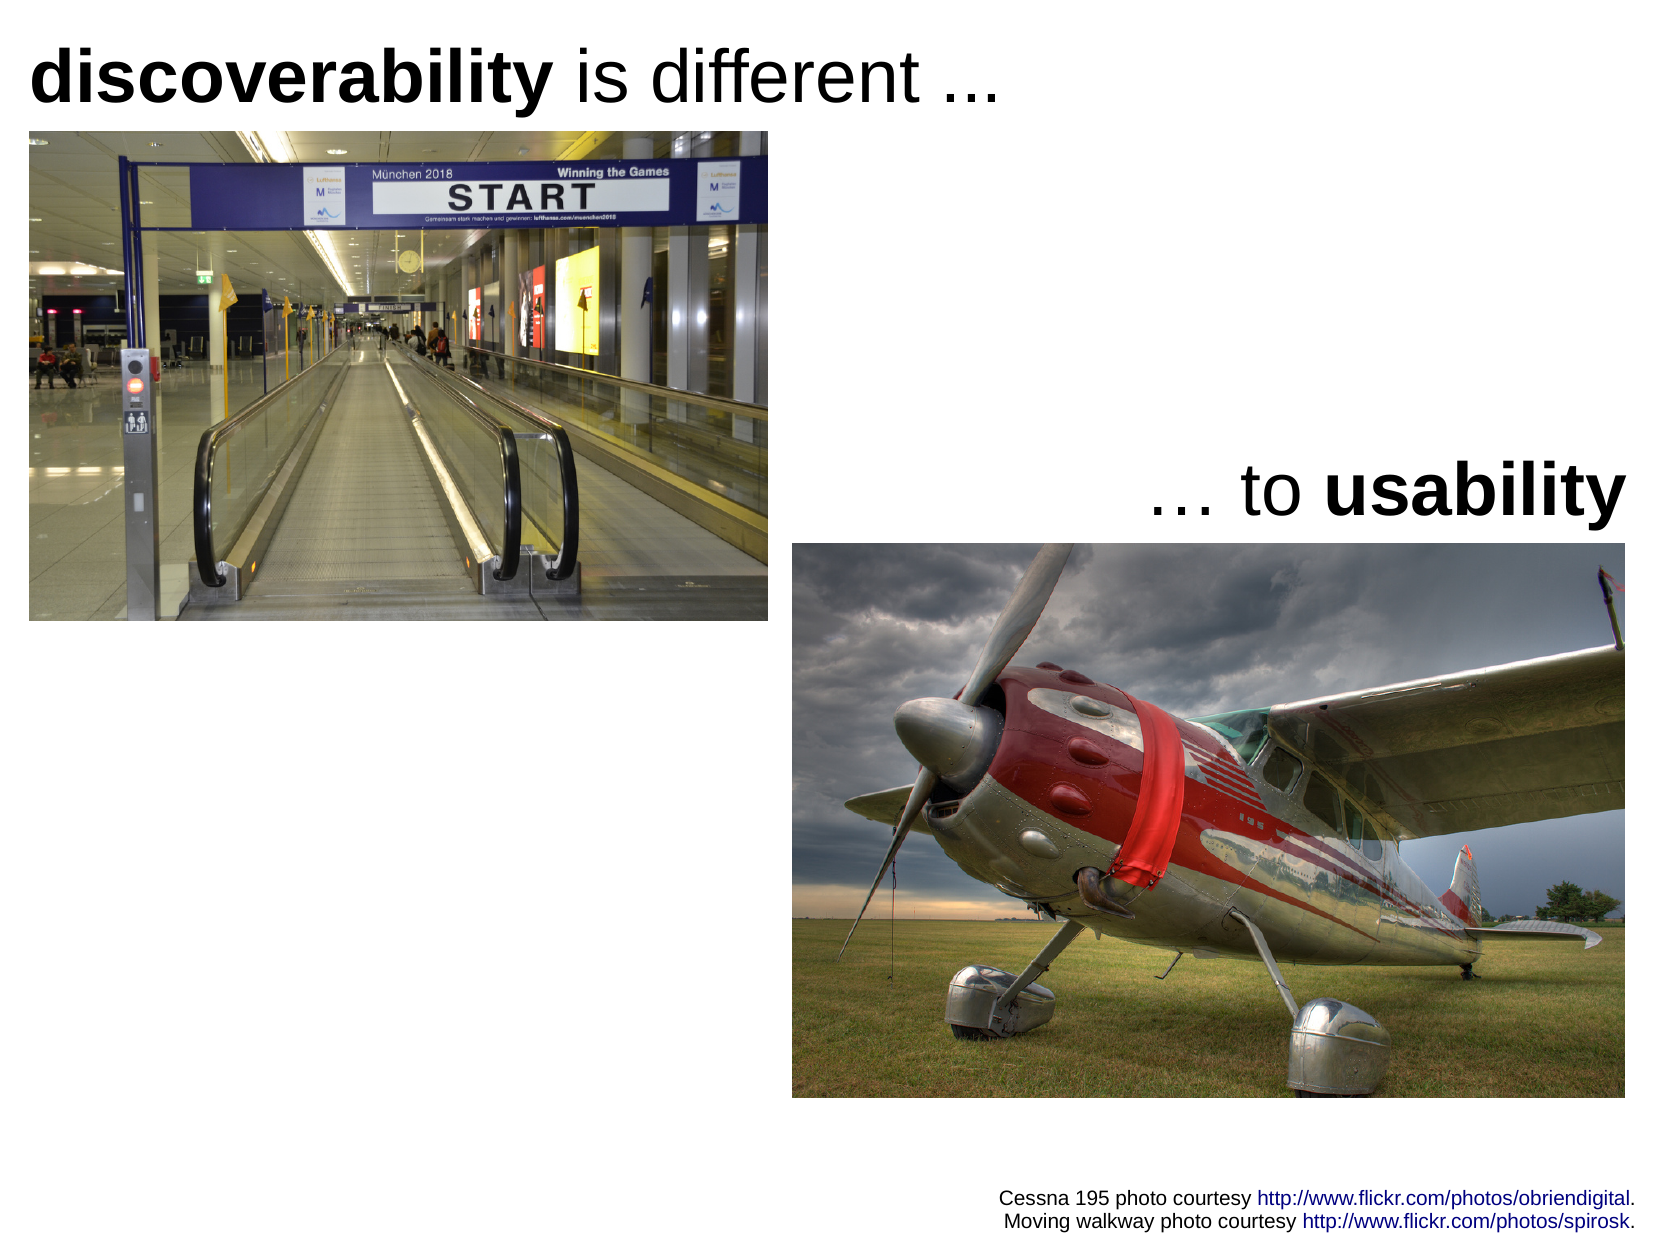

# discoverability is different ...
… to usability
Cessna 195 photo courtesy http://www.flickr.com/photos/obriendigital.
Moving walkway photo courtesy http://www.flickr.com/photos/spirosk.